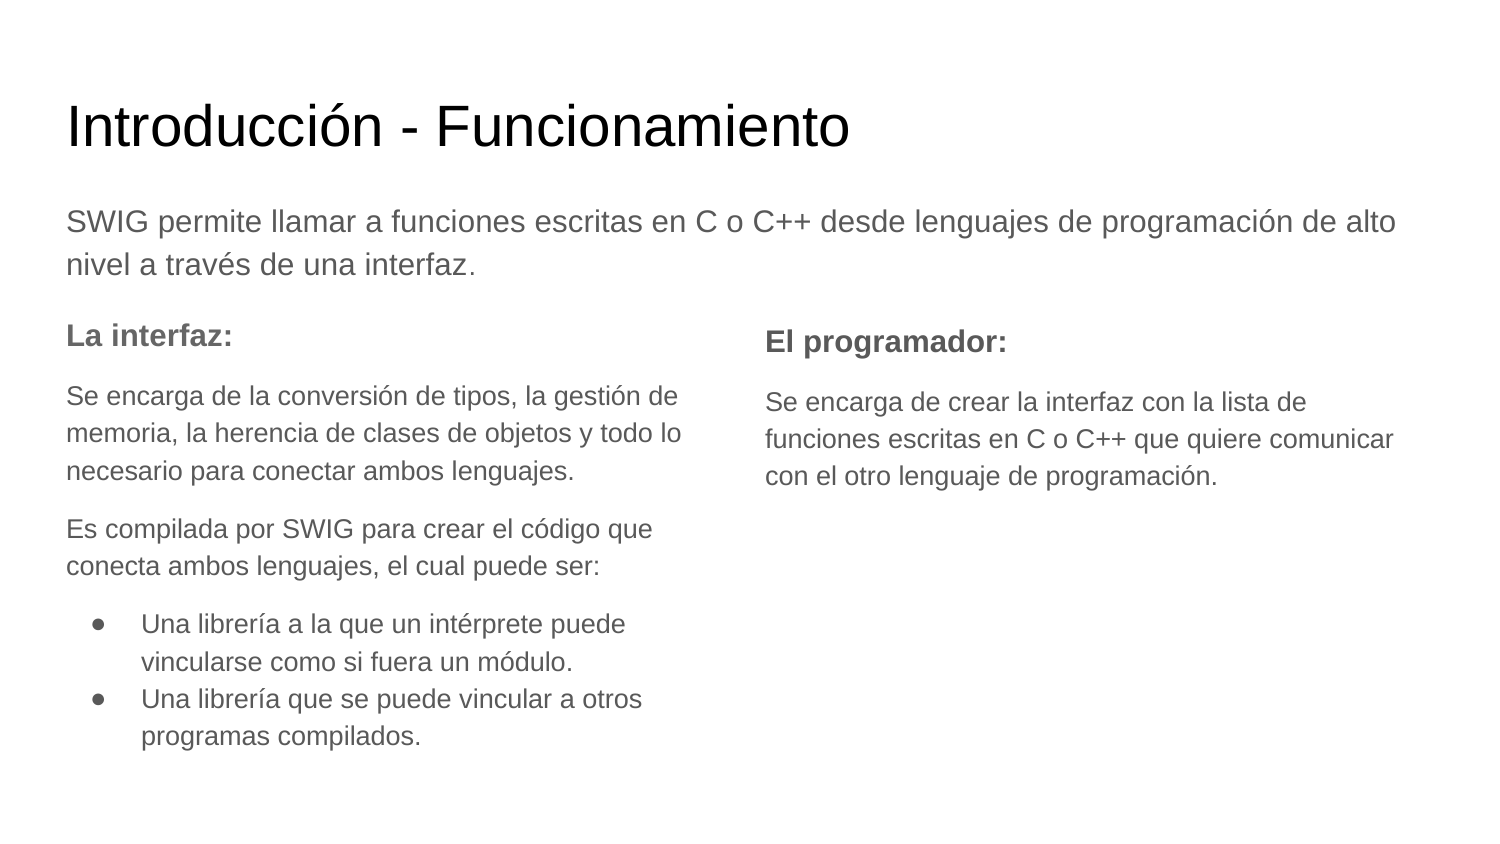

# Introducción - Funcionamiento
SWIG permite llamar a funciones escritas en C o C++ desde lenguajes de programación de alto nivel a través de una interfaz.
La interfaz:
Se encarga de la conversión de tipos, la gestión de memoria, la herencia de clases de objetos y todo lo necesario para conectar ambos lenguajes.
Es compilada por SWIG para crear el código que conecta ambos lenguajes, el cual puede ser:
Una librería a la que un intérprete puede vincularse como si fuera un módulo.
Una librería que se puede vincular a otros programas compilados.
El programador:
Se encarga de crear la interfaz con la lista de funciones escritas en C o C++ que quiere comunicar con el otro lenguaje de programación.